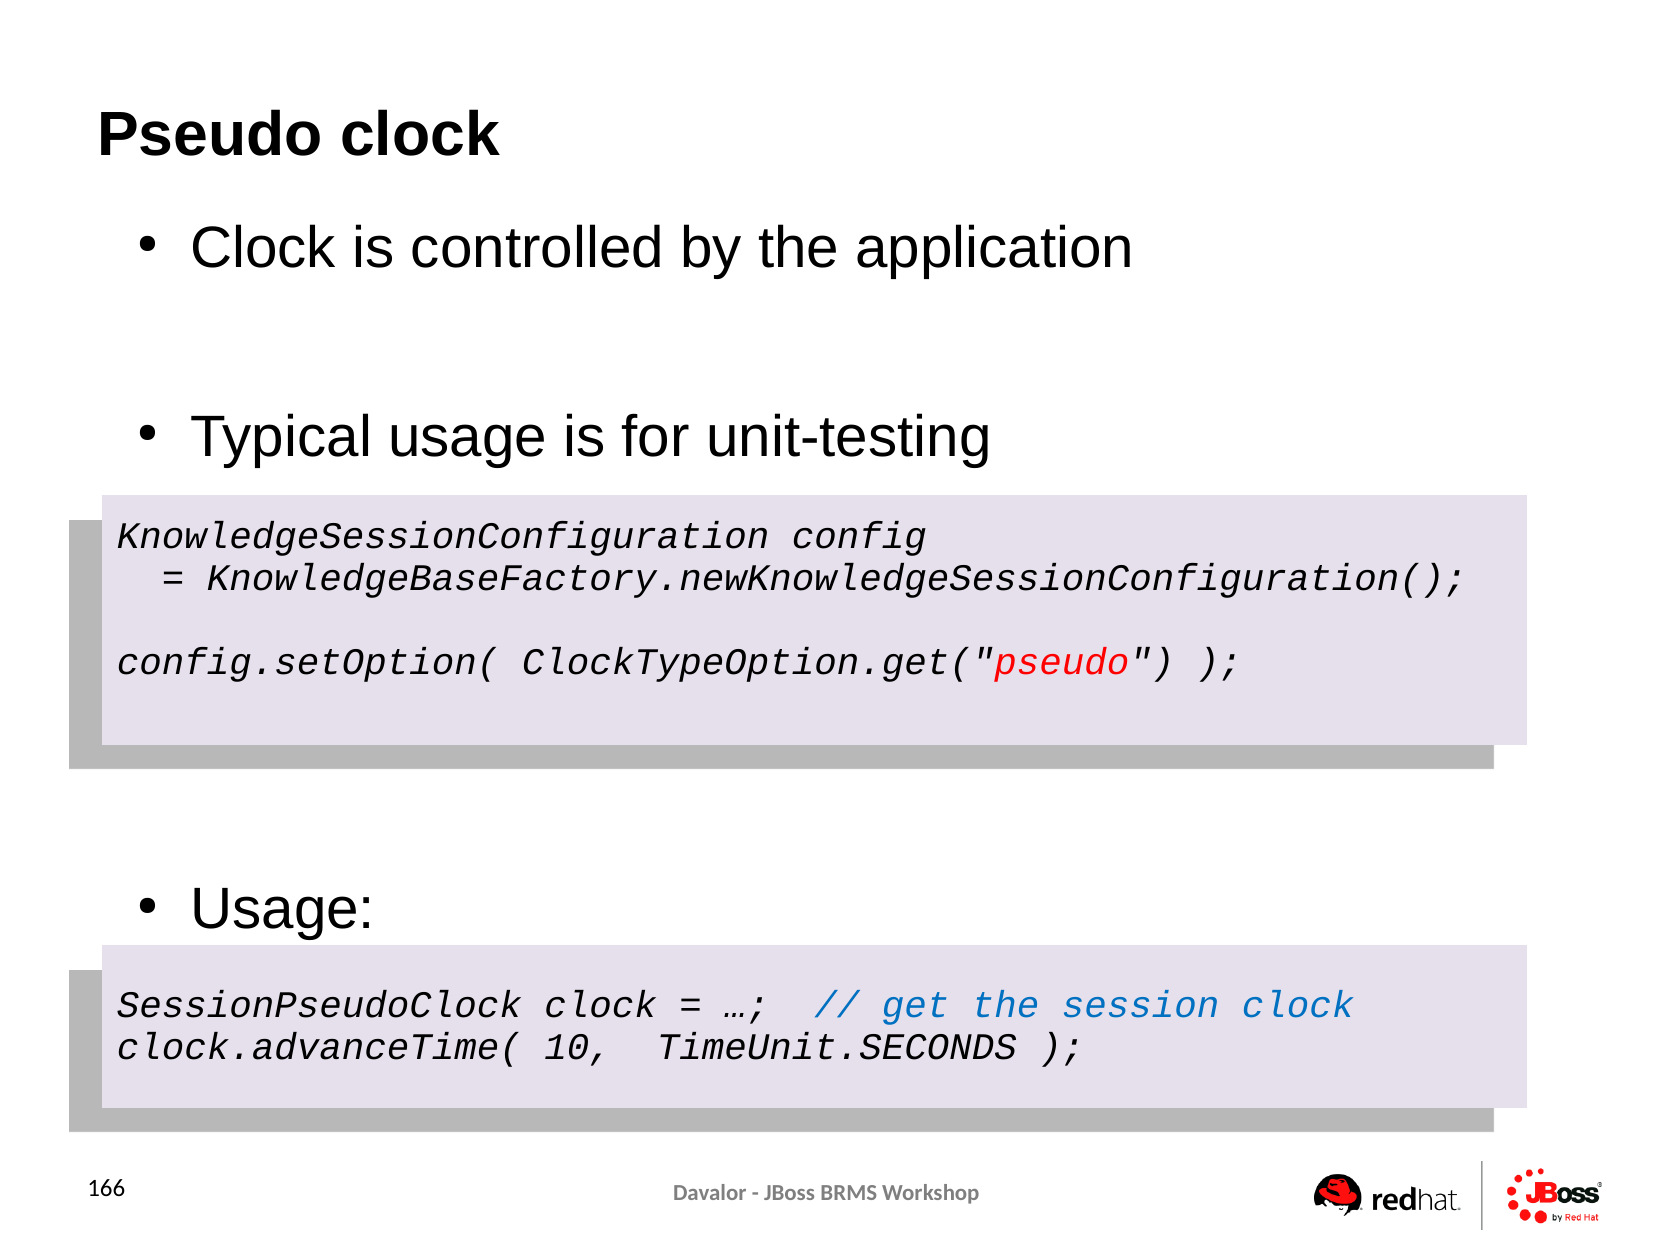

# Pseudo clock
Clock is controlled by the application
Typical usage is for unit-testing
Usage:
KnowledgeSessionConfiguration config
 = KnowledgeBaseFactory.newKnowledgeSessionConfiguration();
config.setOption( ClockTypeOption.get("pseudo") );
SessionPseudoClock clock = …; // get the session clock
clock.advanceTime( 10,  TimeUnit.SECONDS );